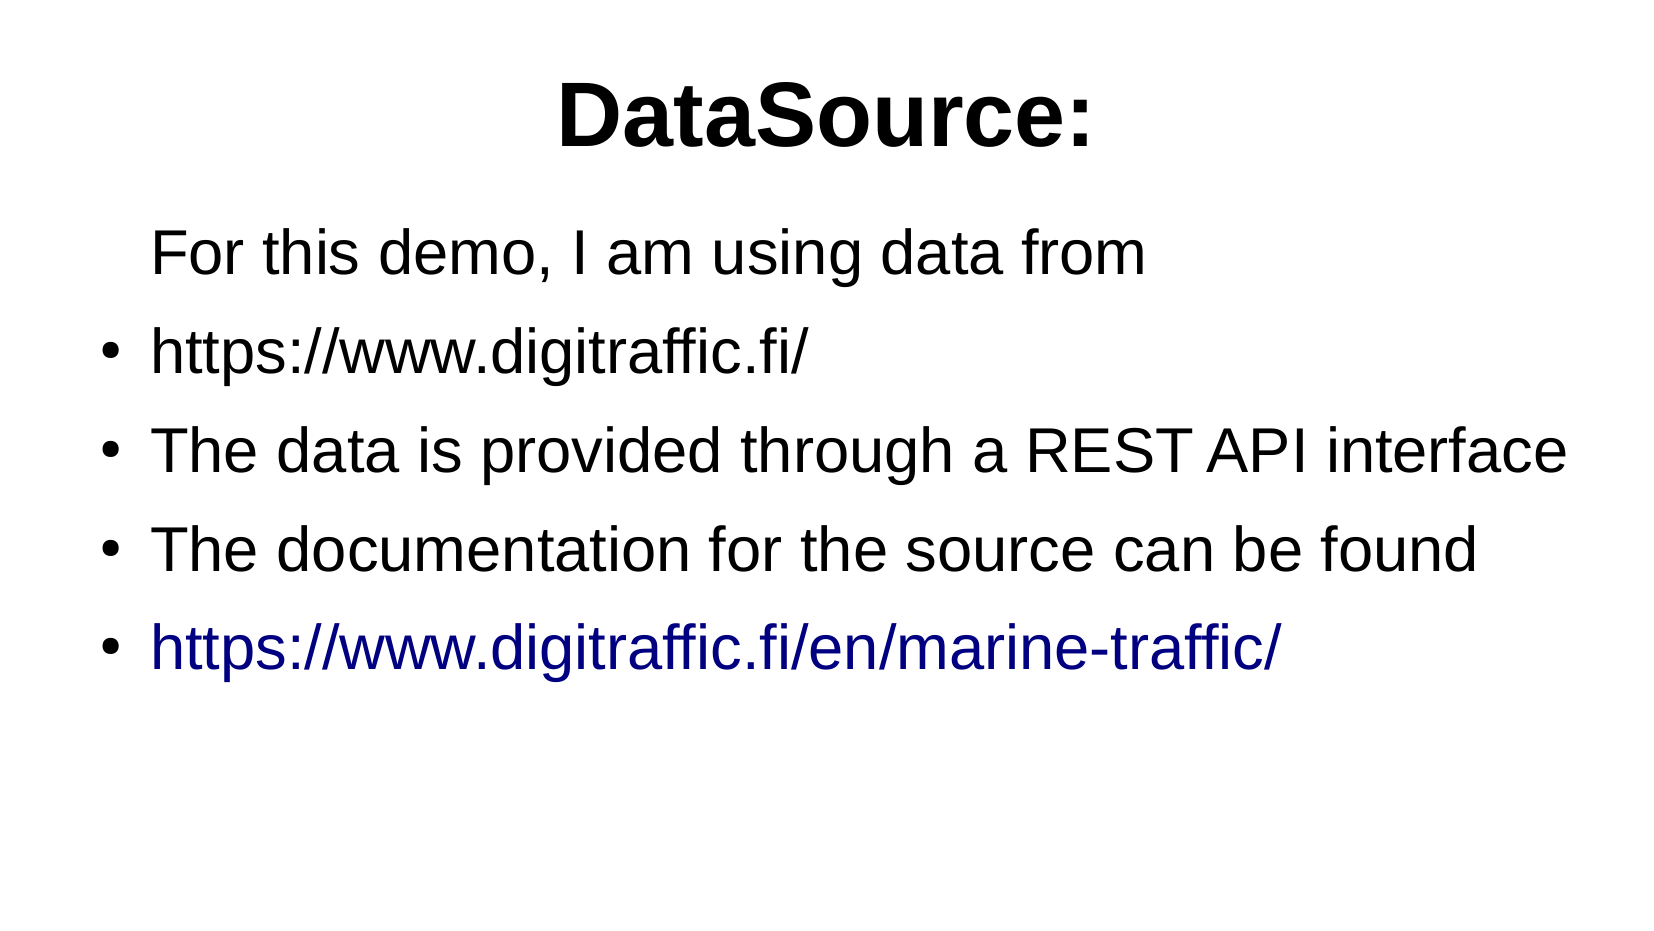

# DataSource:
For this demo, I am using data from
https://www.digitraffic.fi/
The data is provided through a REST API interface
The documentation for the source can be found
https://www.digitraffic.fi/en/marine-traffic/